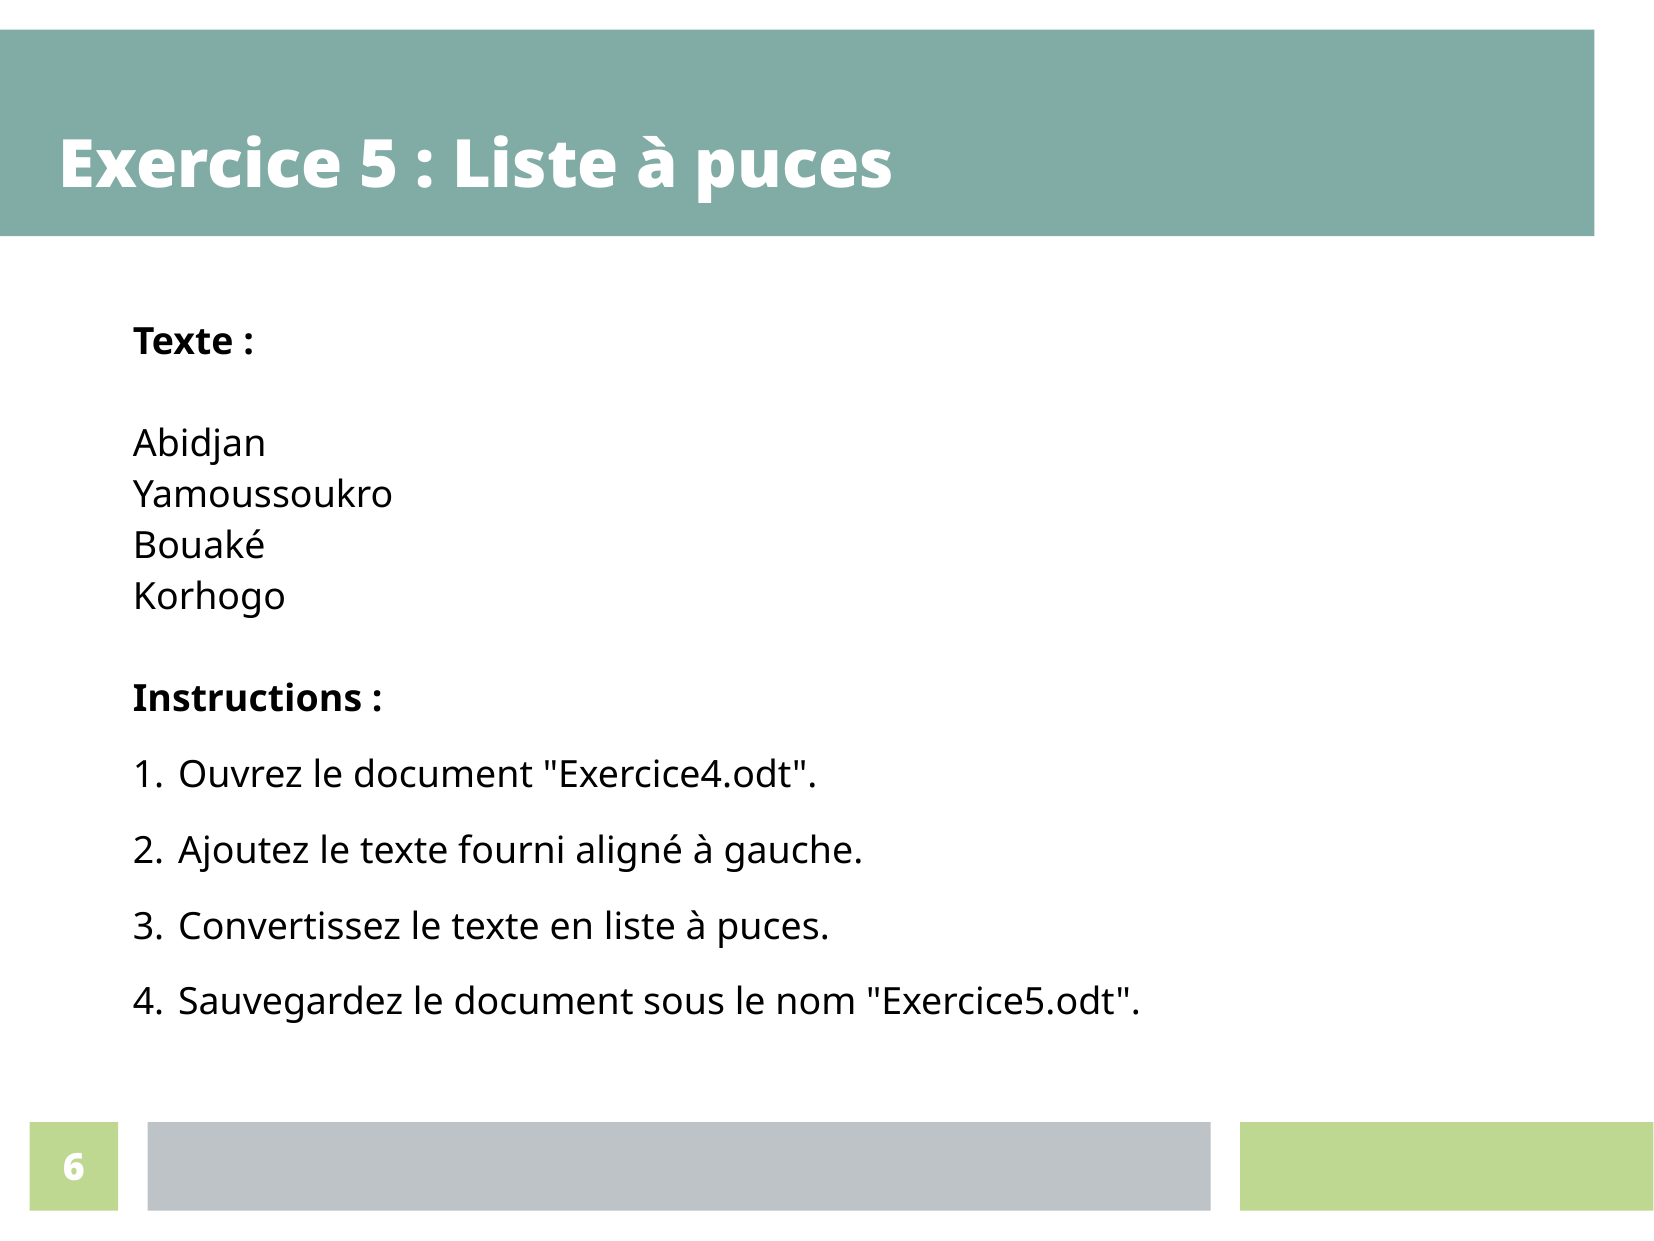

# Exercice 5 : Liste à puces
Texte :
Abidjan
Yamoussoukro
Bouaké
Korhogo
Instructions :
 Ouvrez le document "Exercice4.odt".
 Ajoutez le texte fourni aligné à gauche.
 Convertissez le texte en liste à puces.
 Sauvegardez le document sous le nom "Exercice5.odt".
6